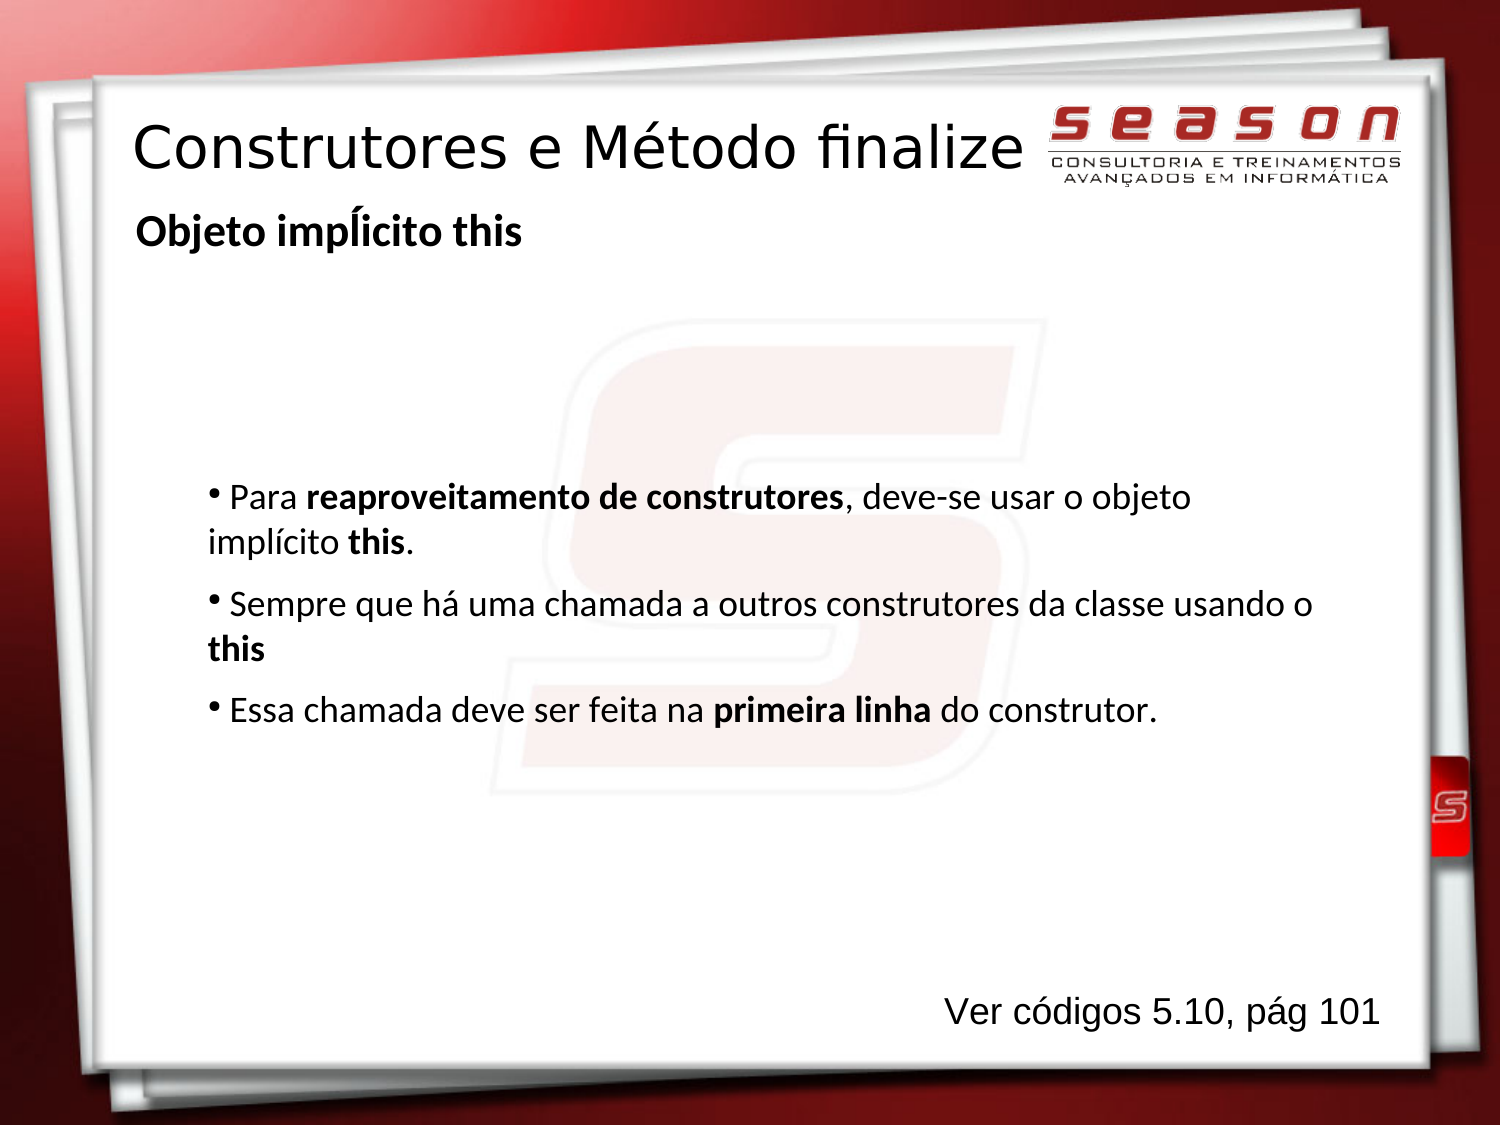

# Construtores e Método finalize
Objeto impĺicito this
 Para reaproveitamento de construtores, deve-se usar o objeto implícito this.
 Sempre que há uma chamada a outros construtores da classe usando o this
 Essa chamada deve ser feita na primeira linha do construtor.
Ver códigos 5.10, pág 101